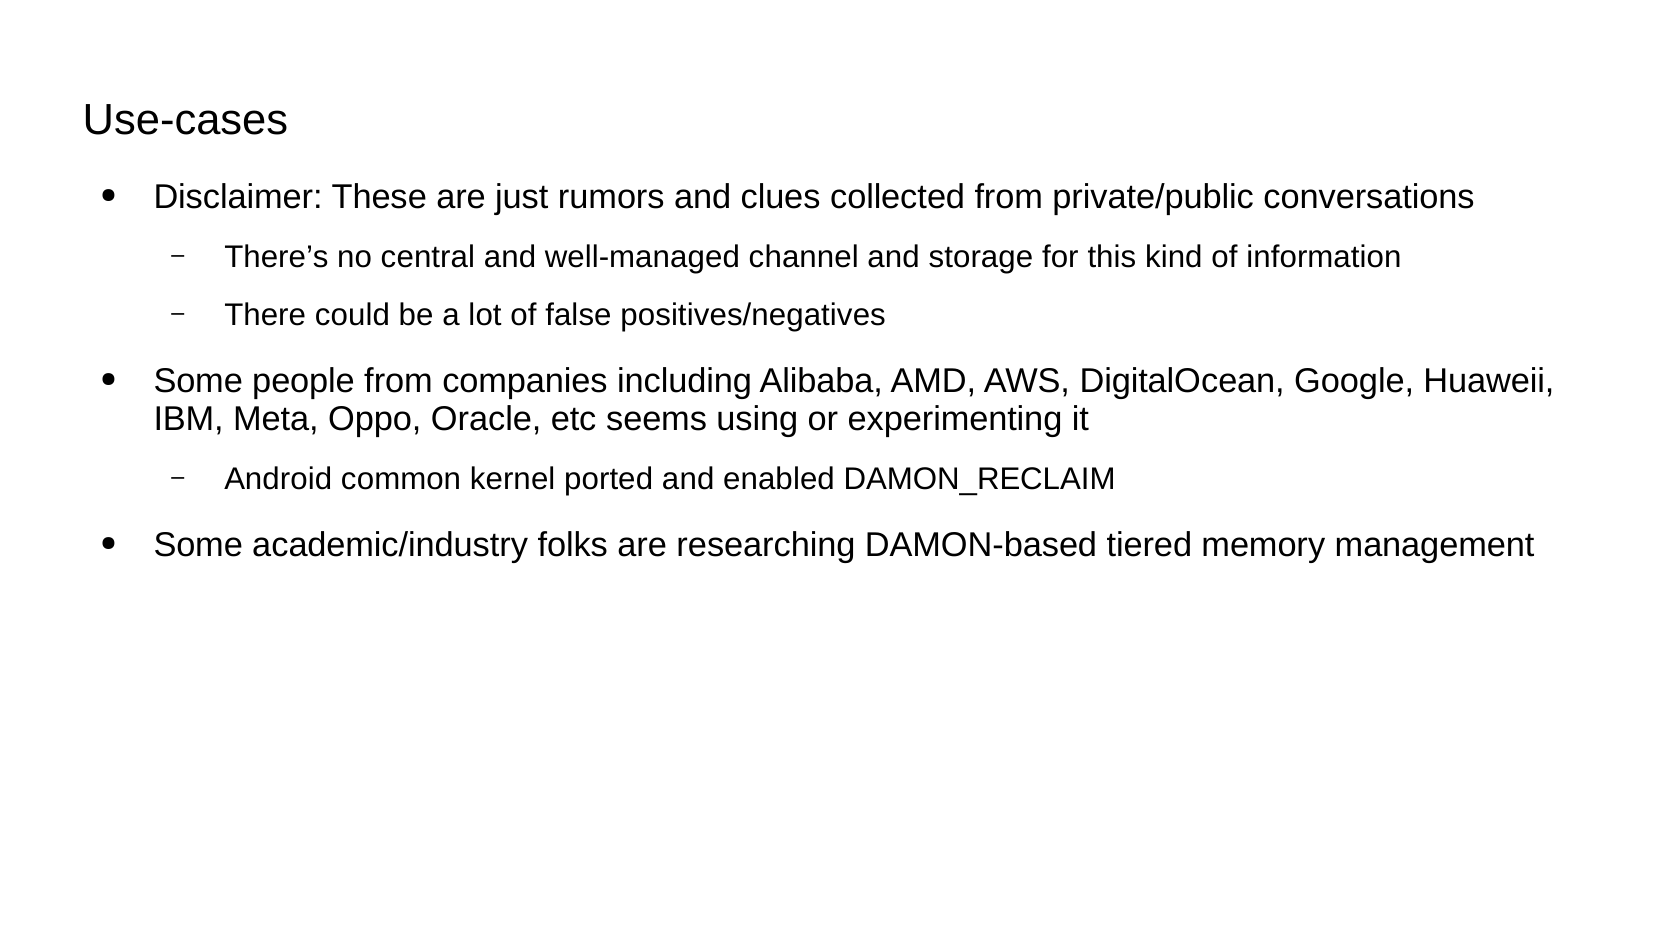

# Use-cases
Disclaimer: These are just rumors and clues collected from private/public conversations
There’s no central and well-managed channel and storage for this kind of information
There could be a lot of false positives/negatives
Some people from companies including Alibaba, AMD, AWS, DigitalOcean, Google, Huaweii, IBM, Meta, Oppo, Oracle, etc seems using or experimenting it
Android common kernel ported and enabled DAMON_RECLAIM
Some academic/industry folks are researching DAMON-based tiered memory management